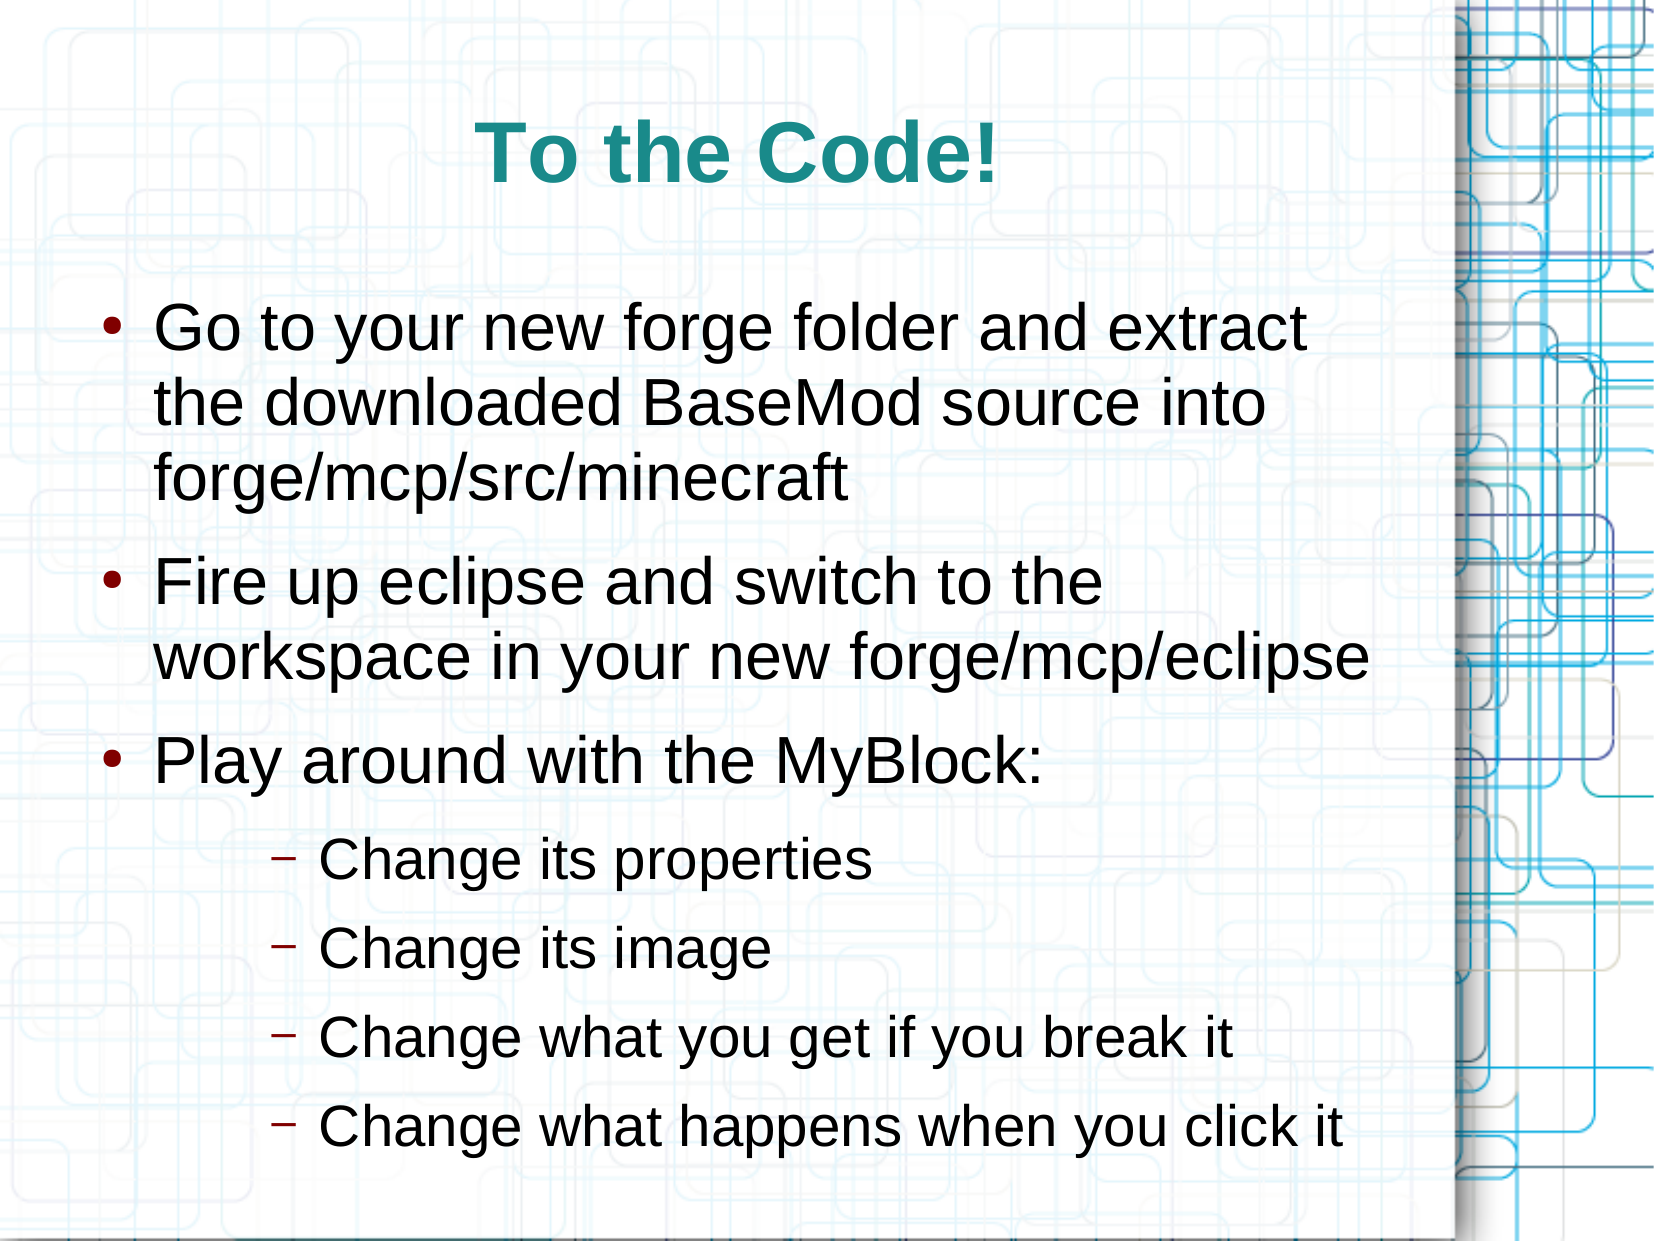

# To the Code!
Go to your new forge folder and extract the downloaded BaseMod source into forge/mcp/src/minecraft
Fire up eclipse and switch to the workspace in your new forge/mcp/eclipse
Play around with the MyBlock:
Change its properties
Change its image
Change what you get if you break it
Change what happens when you click it